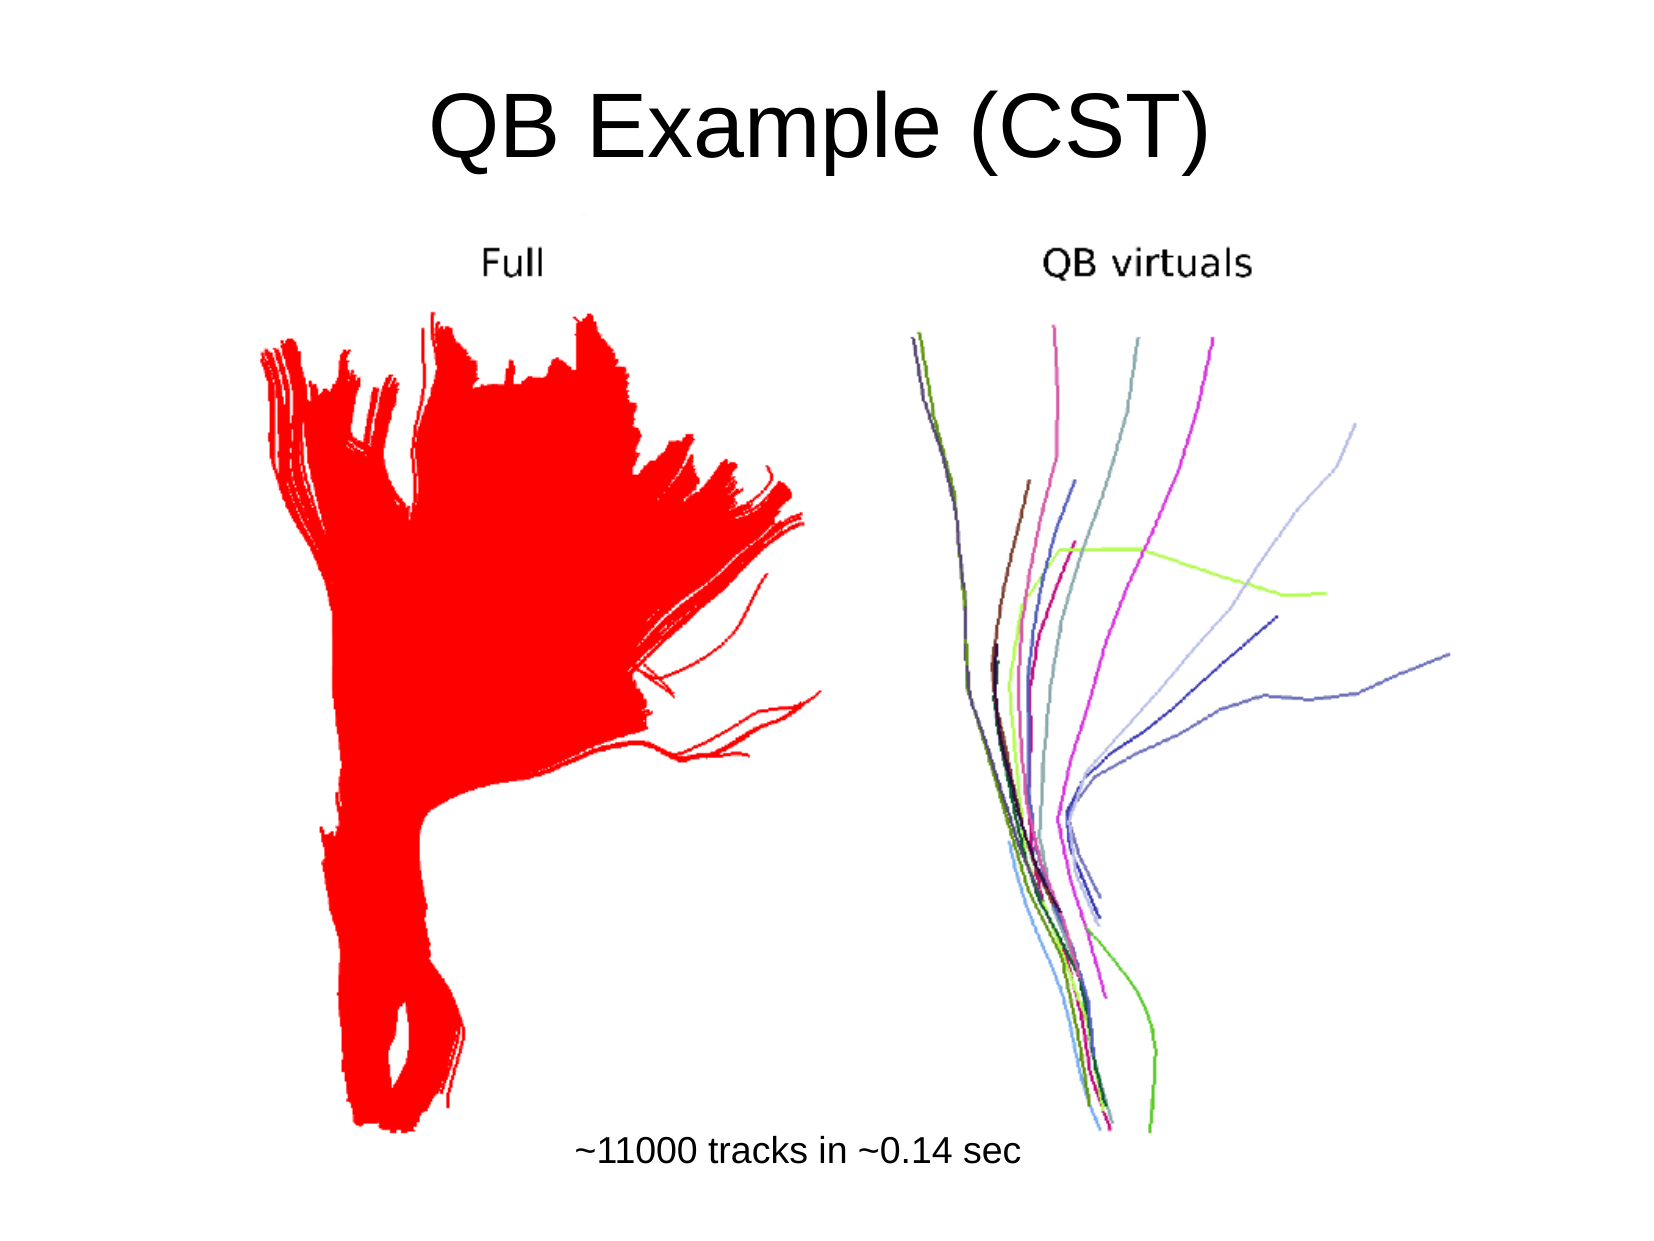

# QB Example (CST)
~11000 tracks in ~0.14 sec